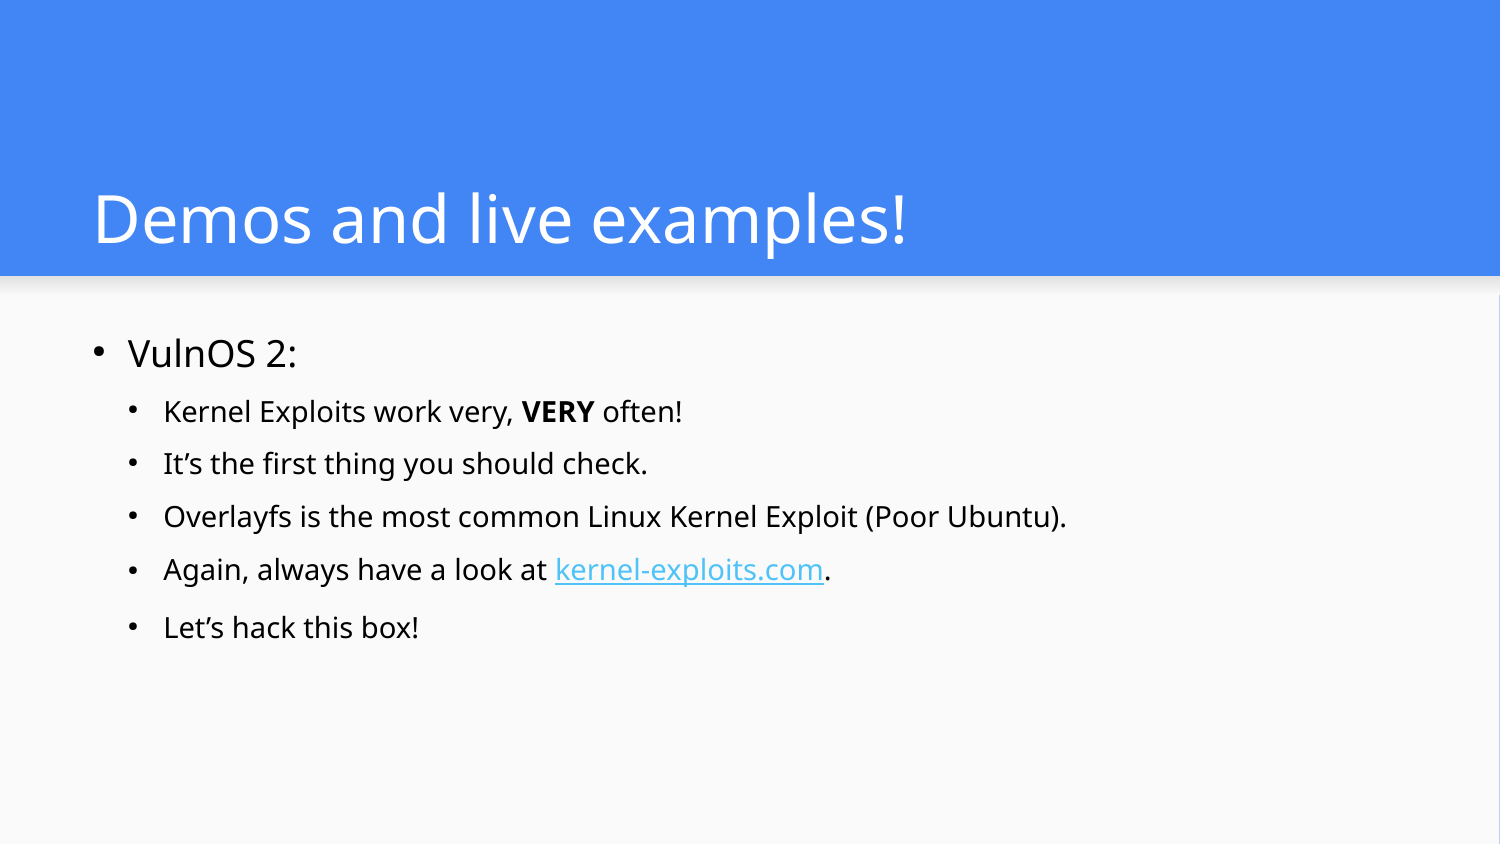

# Demos and live examples!
VulnOS 2:
Kernel Exploits work very, VERY often!
It’s the first thing you should check.
Overlayfs is the most common Linux Kernel Exploit (Poor Ubuntu).
Again, always have a look at kernel-exploits.com.
Let’s hack this box!